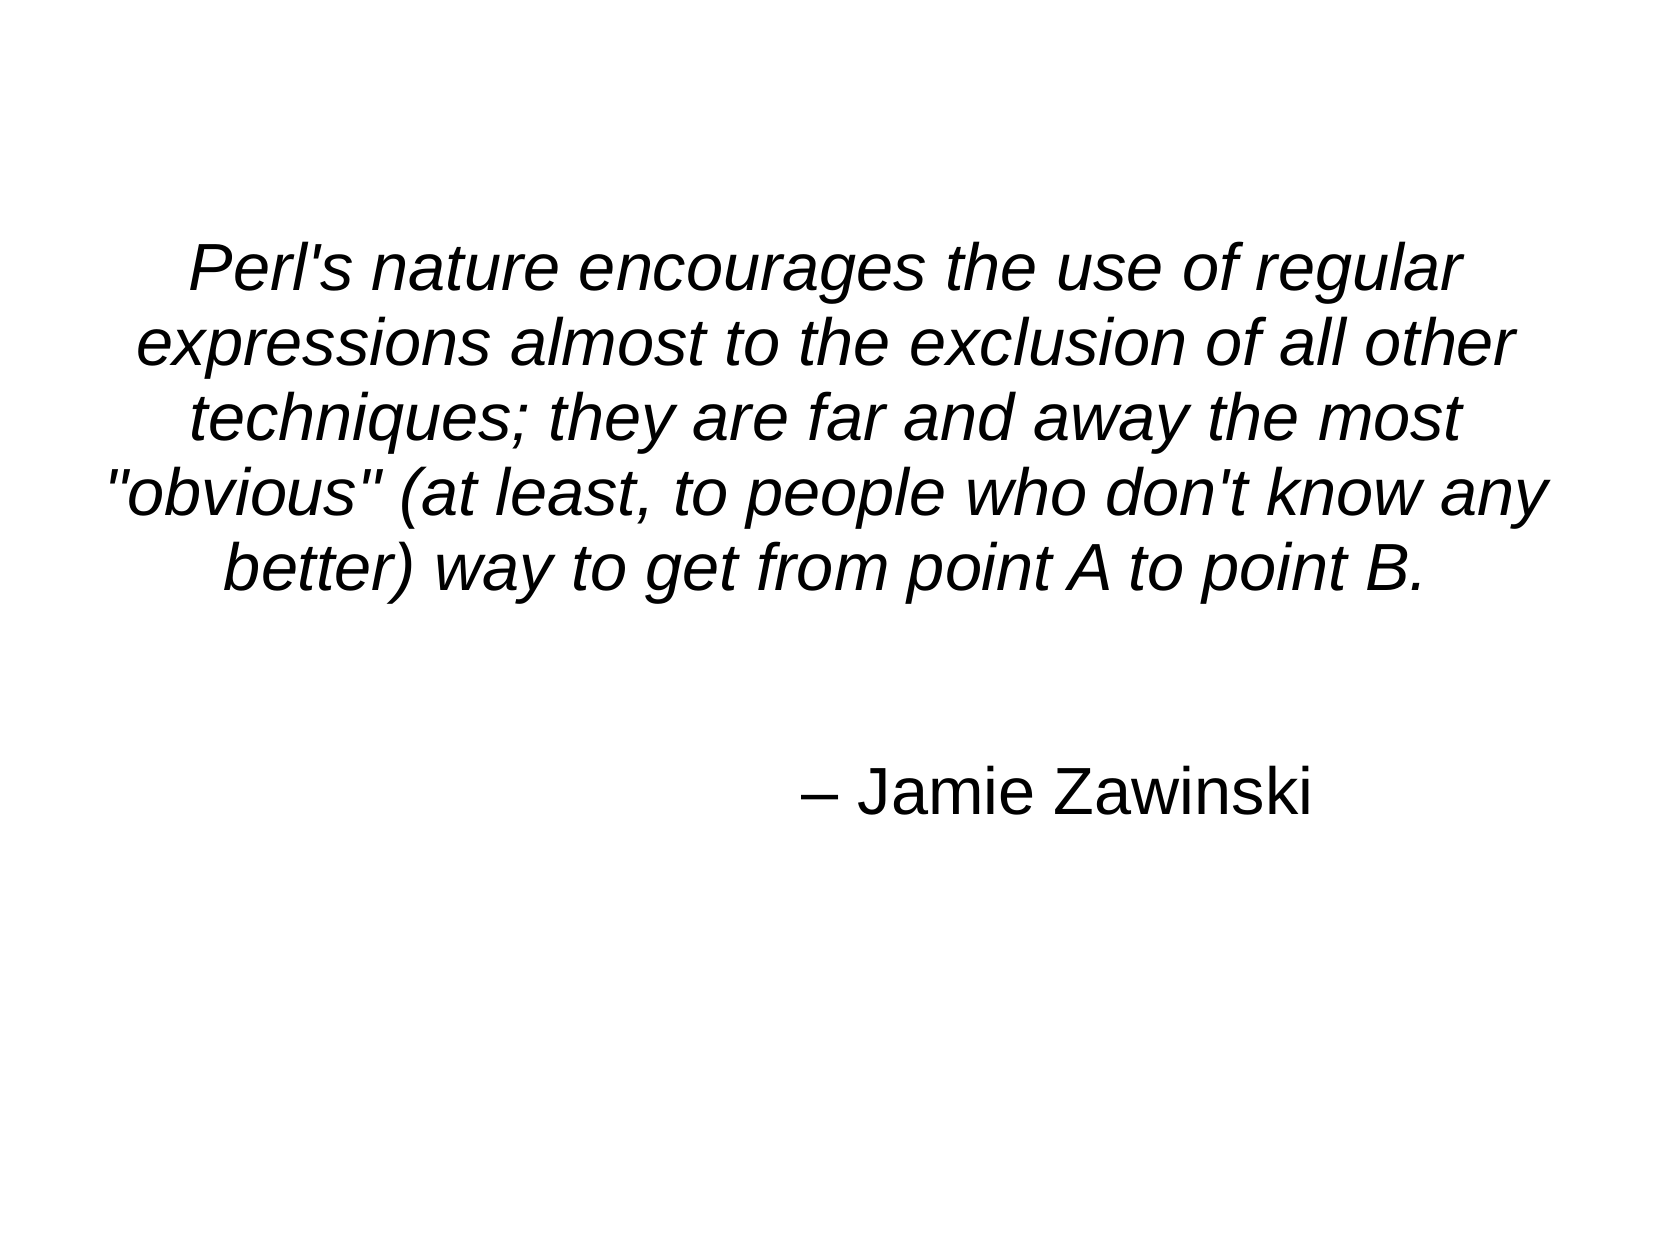

# Perl's nature encourages the use of regular expressions almost to the exclusion of all other techniques; they are far and away the most "obvious" (at least, to people who don't know any better) way to get from point A to point B.
 – Jamie Zawinski